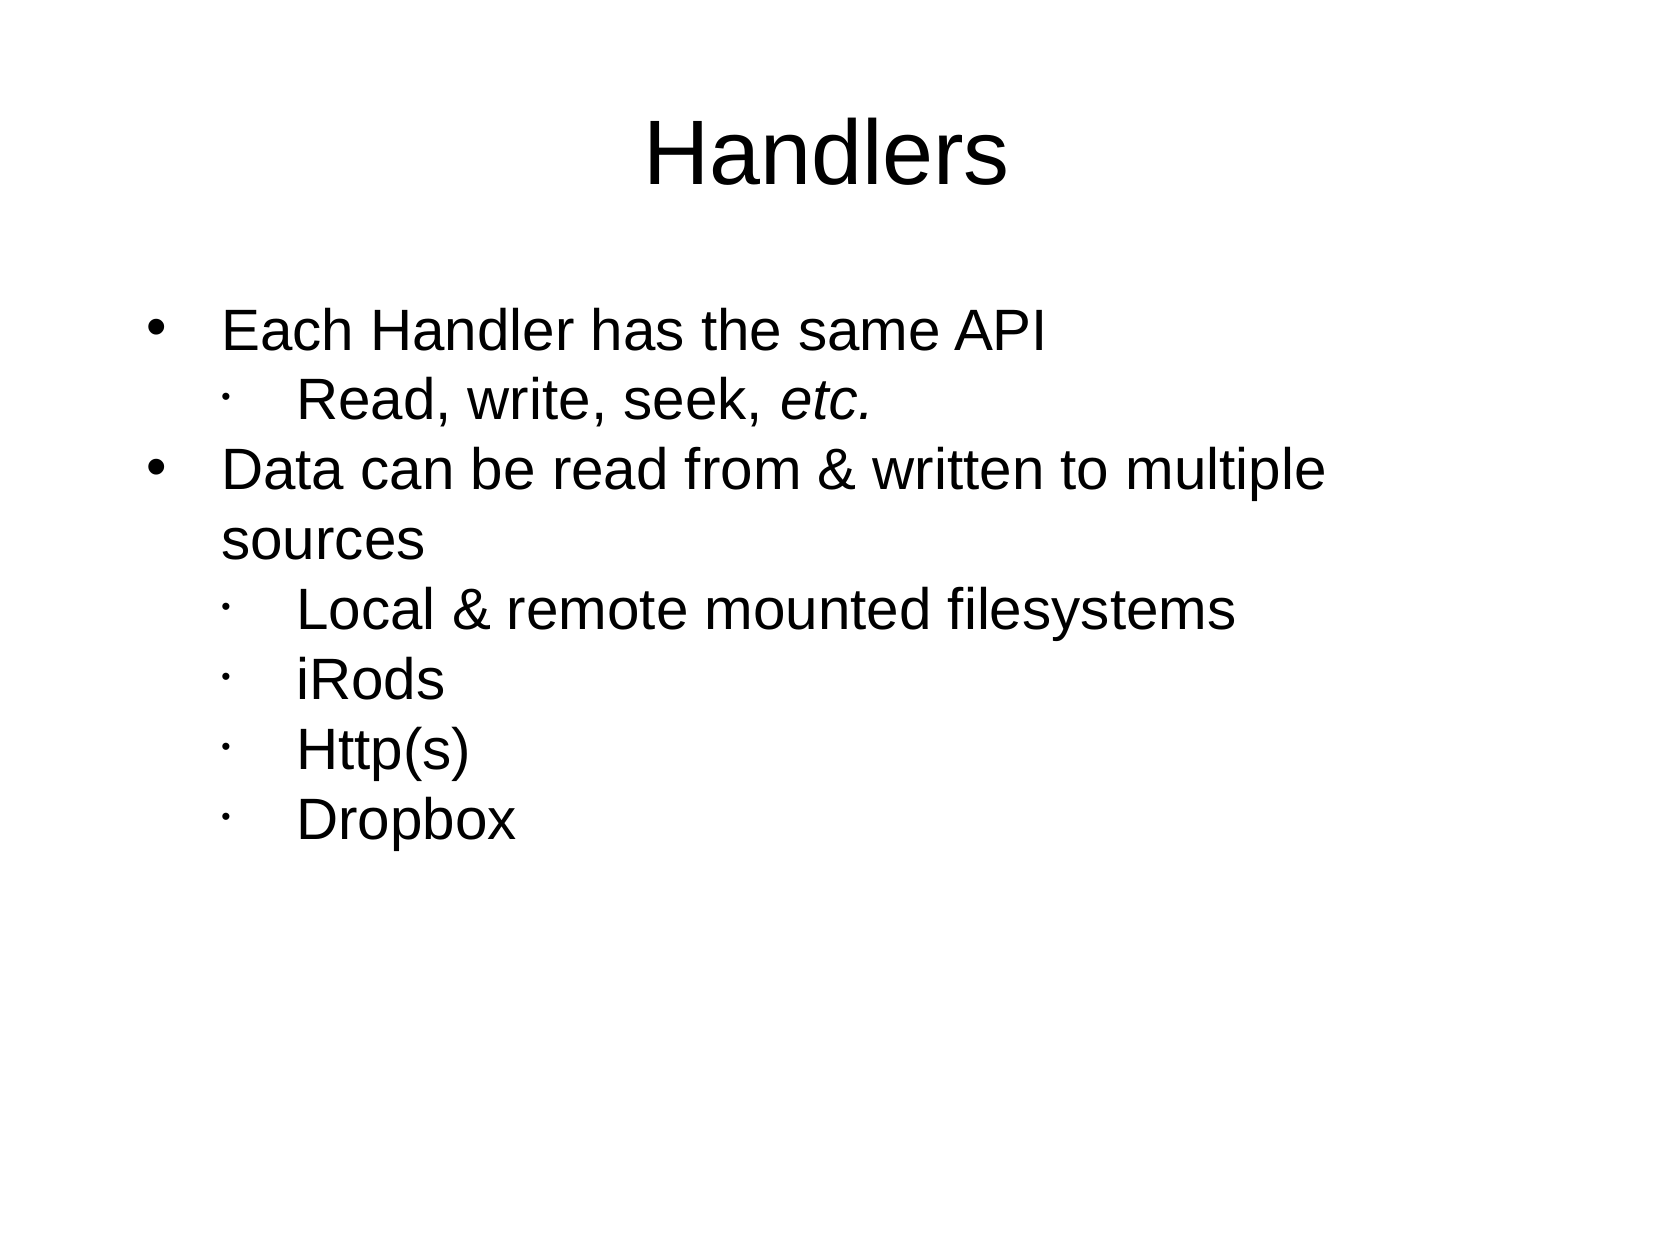

# Handlers
Each Handler has the same API
Read, write, seek, etc.
Data can be read from & written to multiple sources
Local & remote mounted filesystems
iRods
Http(s)
Dropbox